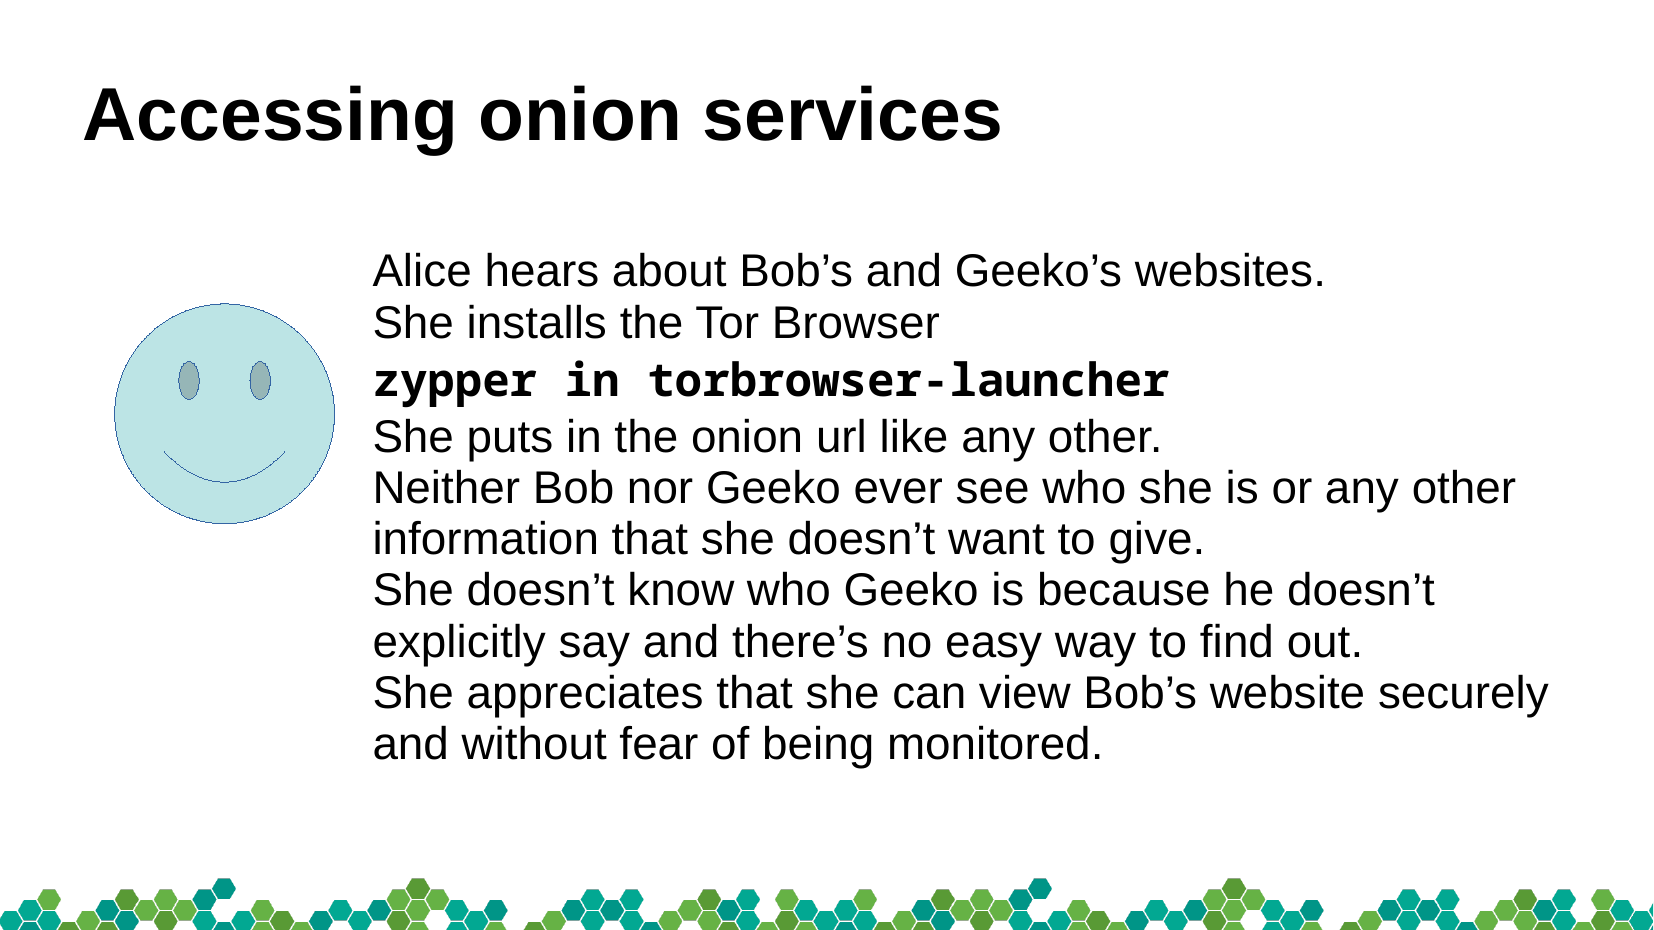

# Accessing onion services
Alice hears about Bob’s and Geeko’s websites.
She installs the Tor Browser
zypper in torbrowser-launcher
She puts in the onion url like any other.
Neither Bob nor Geeko ever see who she is or any other information that she doesn’t want to give.
She doesn’t know who Geeko is because he doesn’t explicitly say and there’s no easy way to find out.
She appreciates that she can view Bob’s website securely and without fear of being monitored.